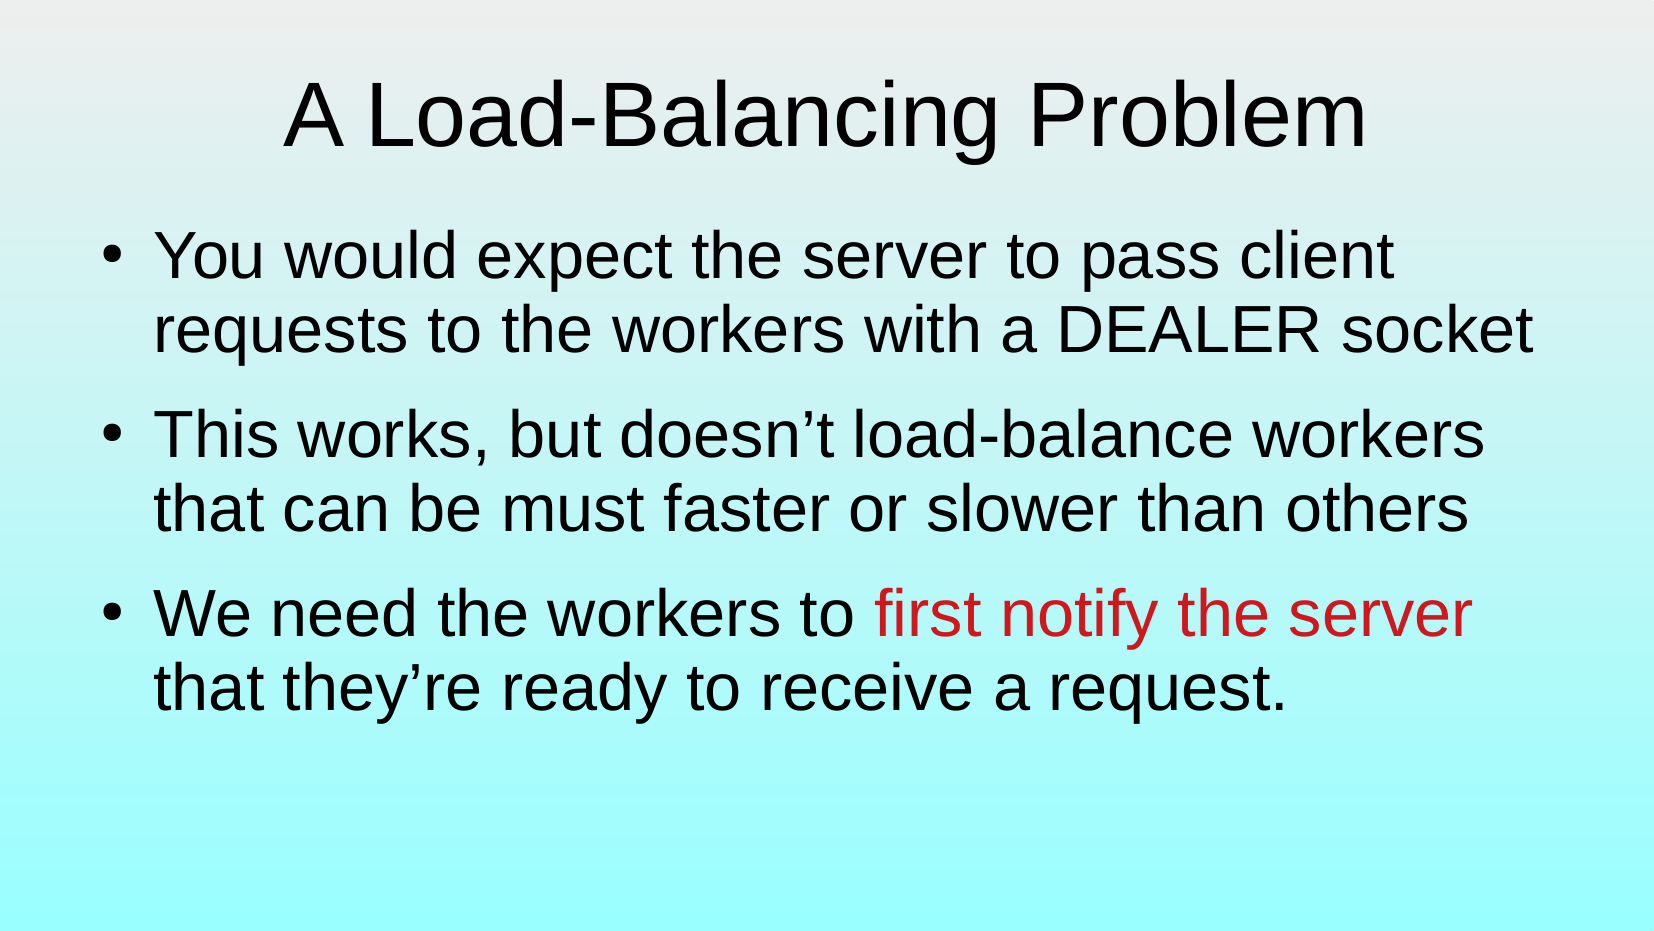

# A Load-Balancing Problem
You would expect the server to pass client requests to the workers with a DEALER socket
This works, but doesn’t load-balance workers that can be must faster or slower than others
We need the workers to first notify the server that they’re ready to receive a request.